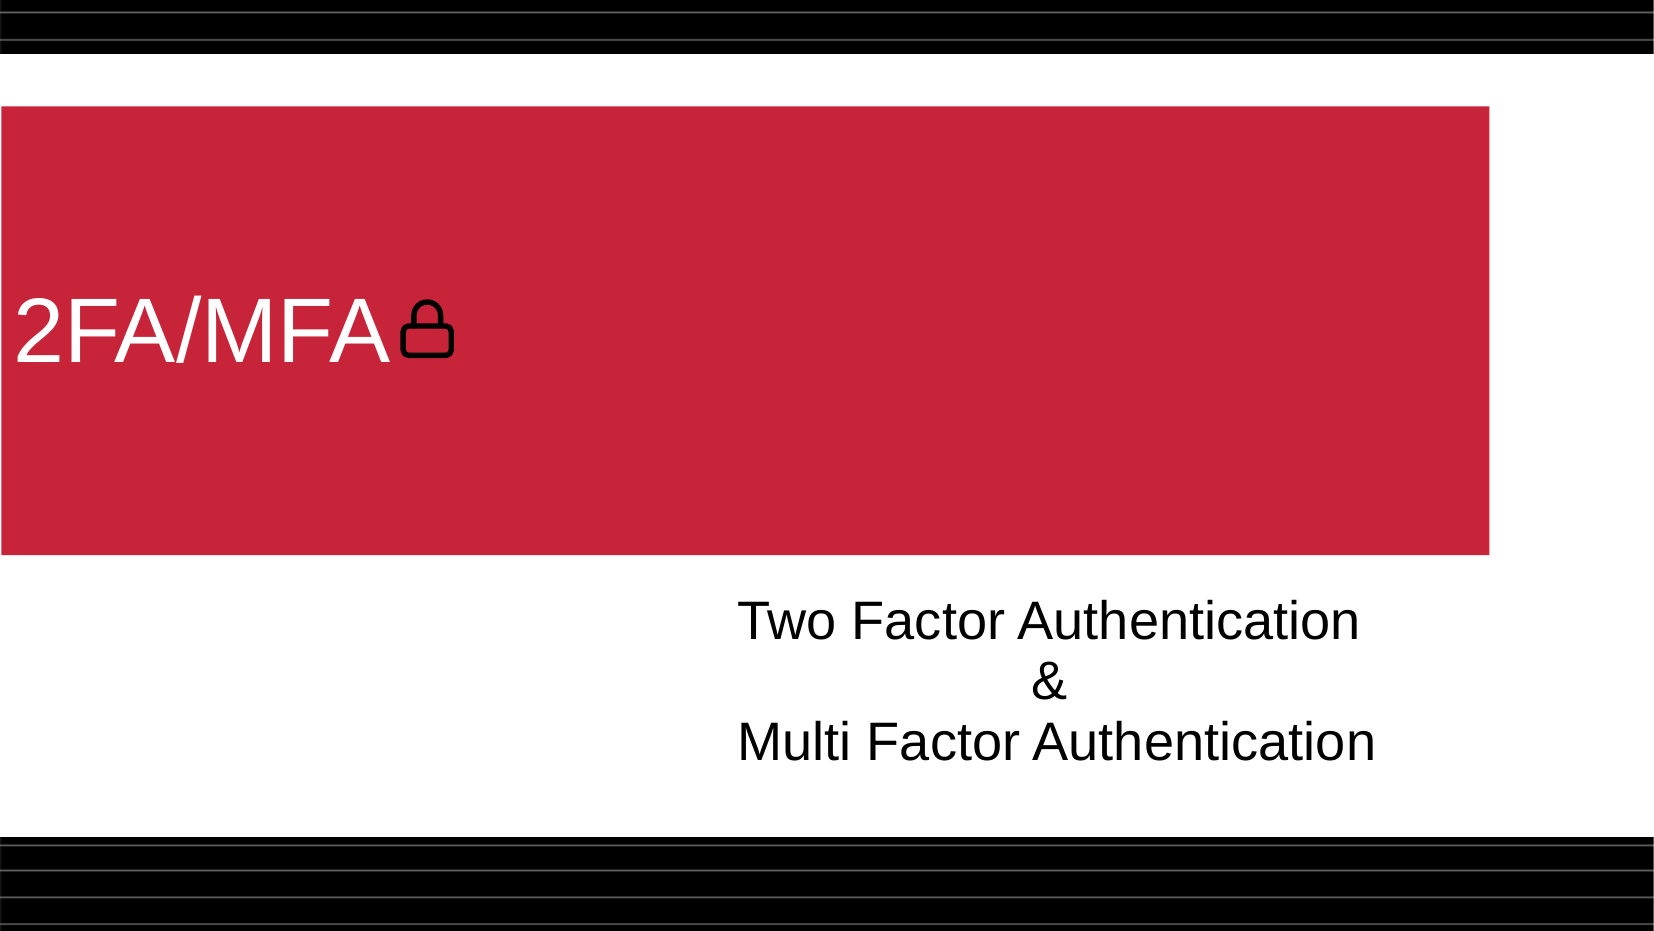

# 2FA/MFA
Two Factor Authentication
&
Multi Factor Authentication